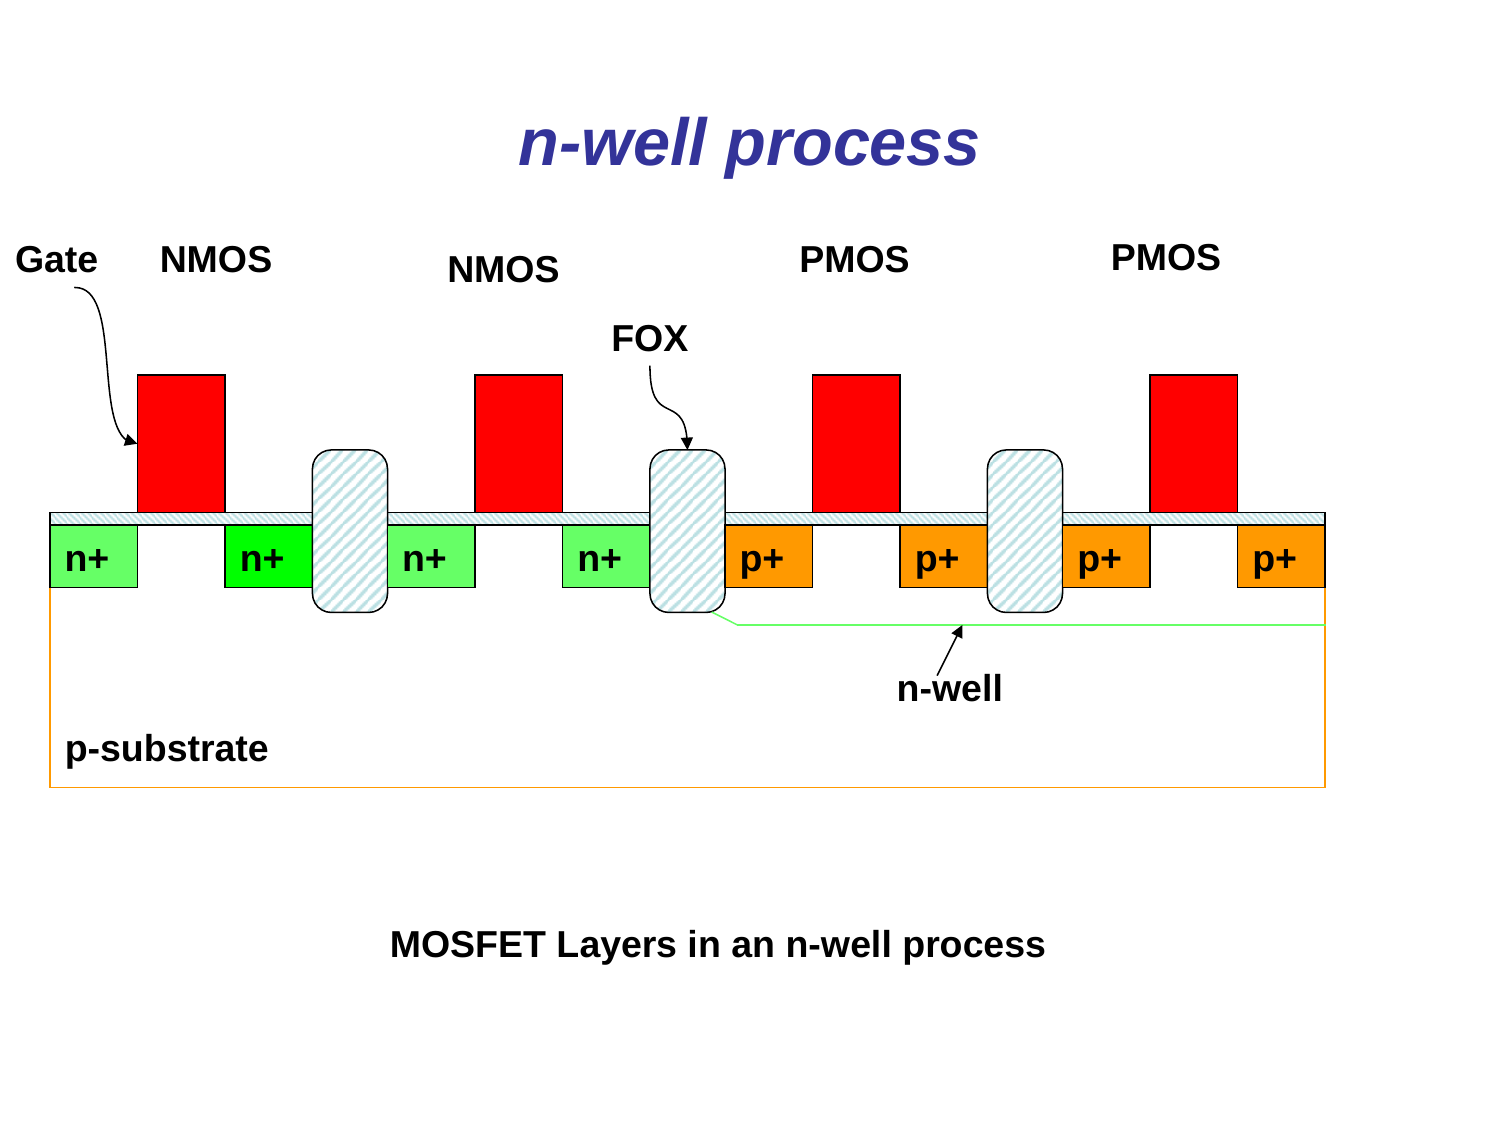

# n-well process
PMOS
Gate
NMOS
PMOS
NMOS
FOX
n+
n+
n+
n+
p+
p+
p-substrate
p+
p+
n-well
MOSFET Layers in an n-well process